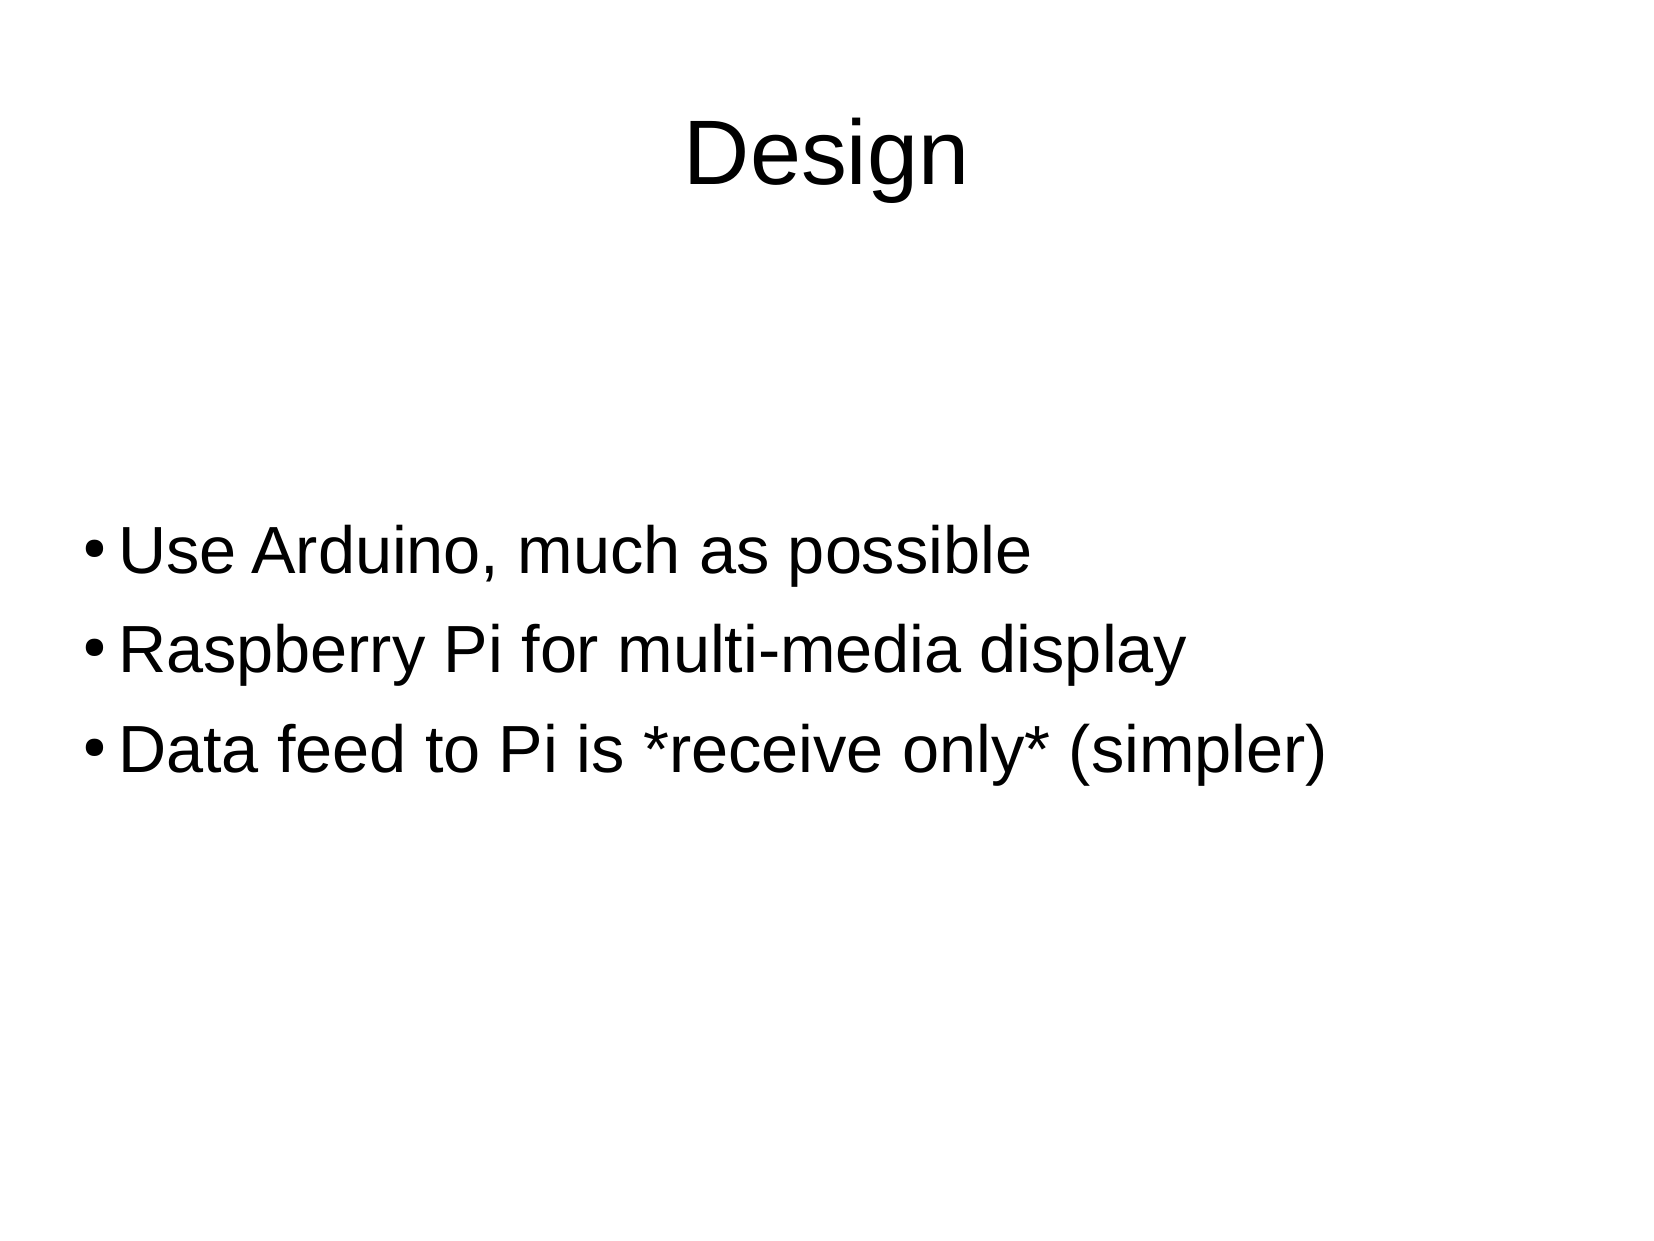

# Design
Use Arduino, much as possible
Raspberry Pi for multi-media display
Data feed to Pi is *receive only* (simpler)